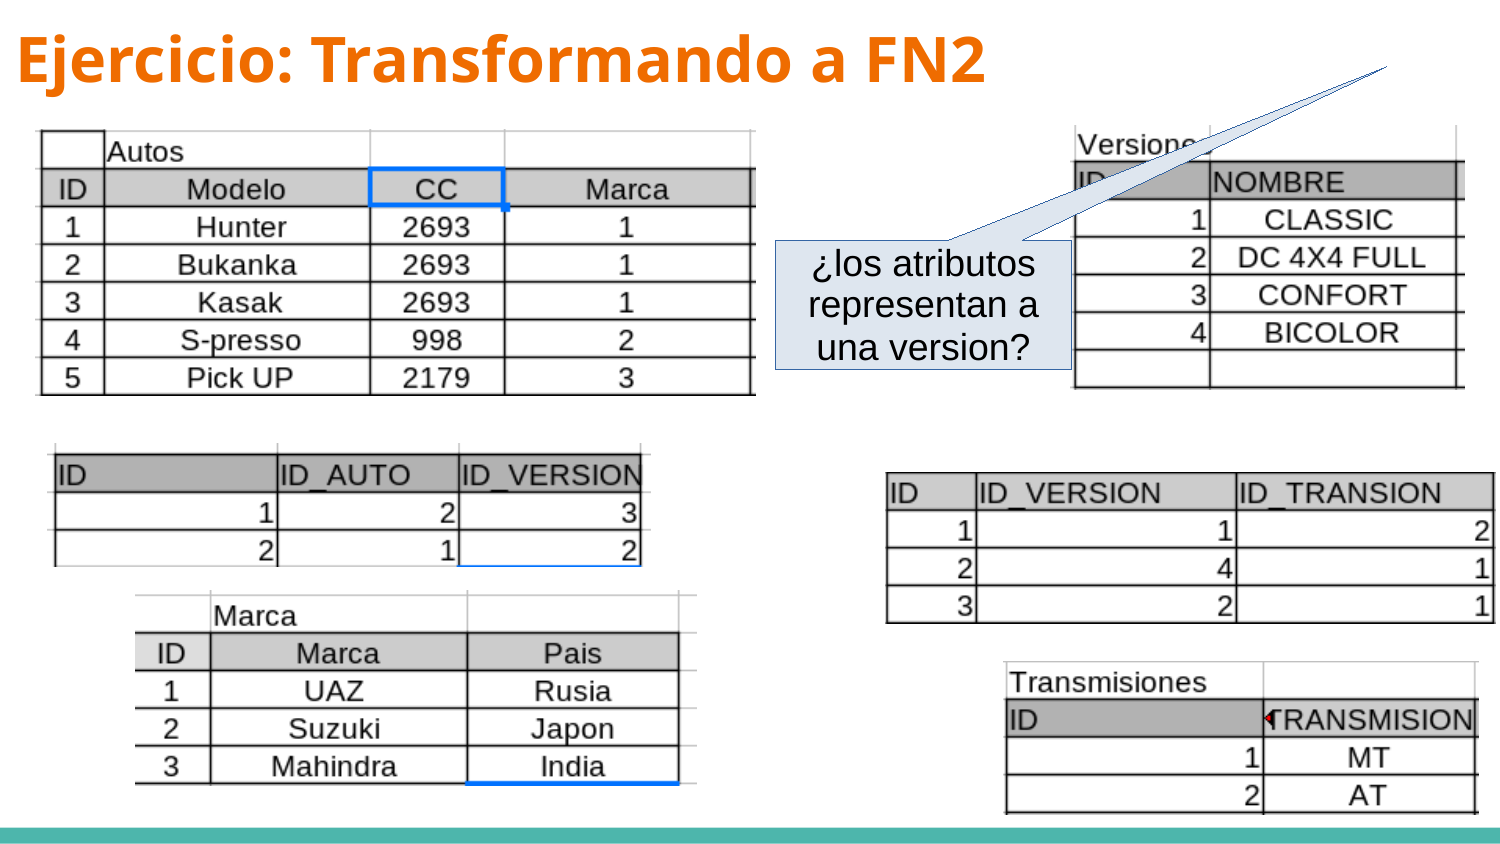

# Ejercicio: Transformando a FN2
¿los atributos representan a una version?